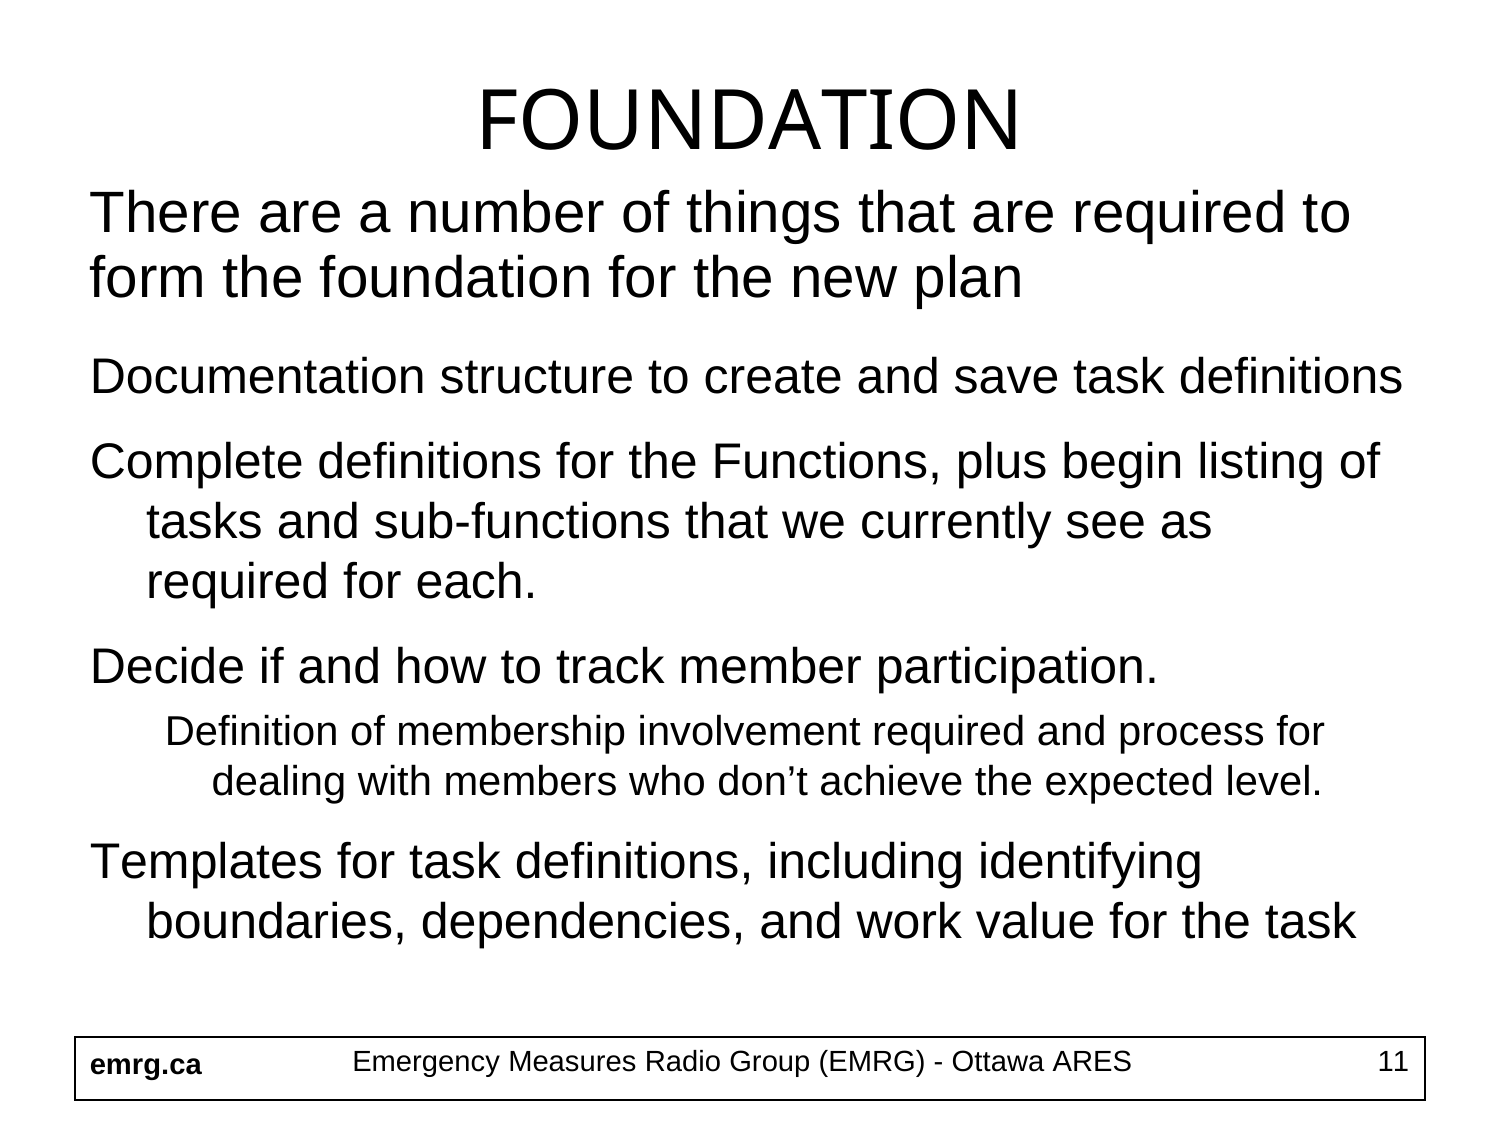

# FOUNDATION
There are a number of things that are required to form the foundation for the new plan
Documentation structure to create and save task definitions
Complete definitions for the Functions, plus begin listing of tasks and sub-functions that we currently see as required for each.
Decide if and how to track member participation.
Definition of membership involvement required and process for dealing with members who don’t achieve the expected level.
Templates for task definitions, including identifying boundaries, dependencies, and work value for the task
Emergency Measures Radio Group (EMRG) - Ottawa ARES
11